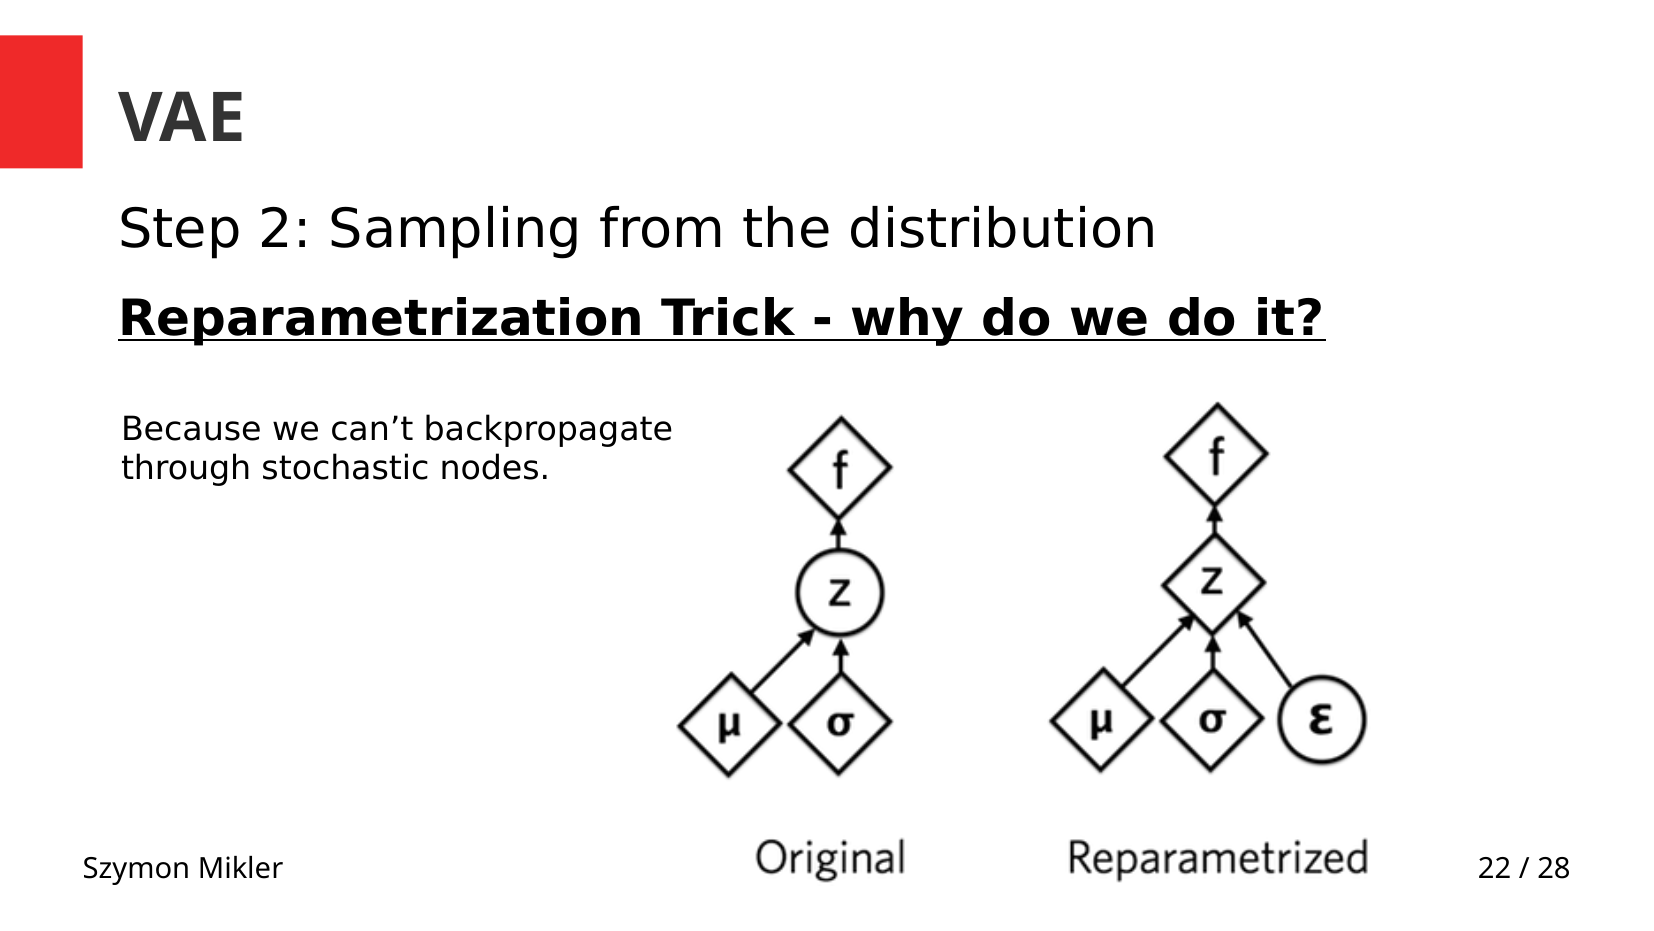

# VAE
Step 2: Sampling from the distribution
Reparametrization Trick - why do we do it?
Because we can’t backpropagate through stochastic nodes.
Szymon Mikler
22